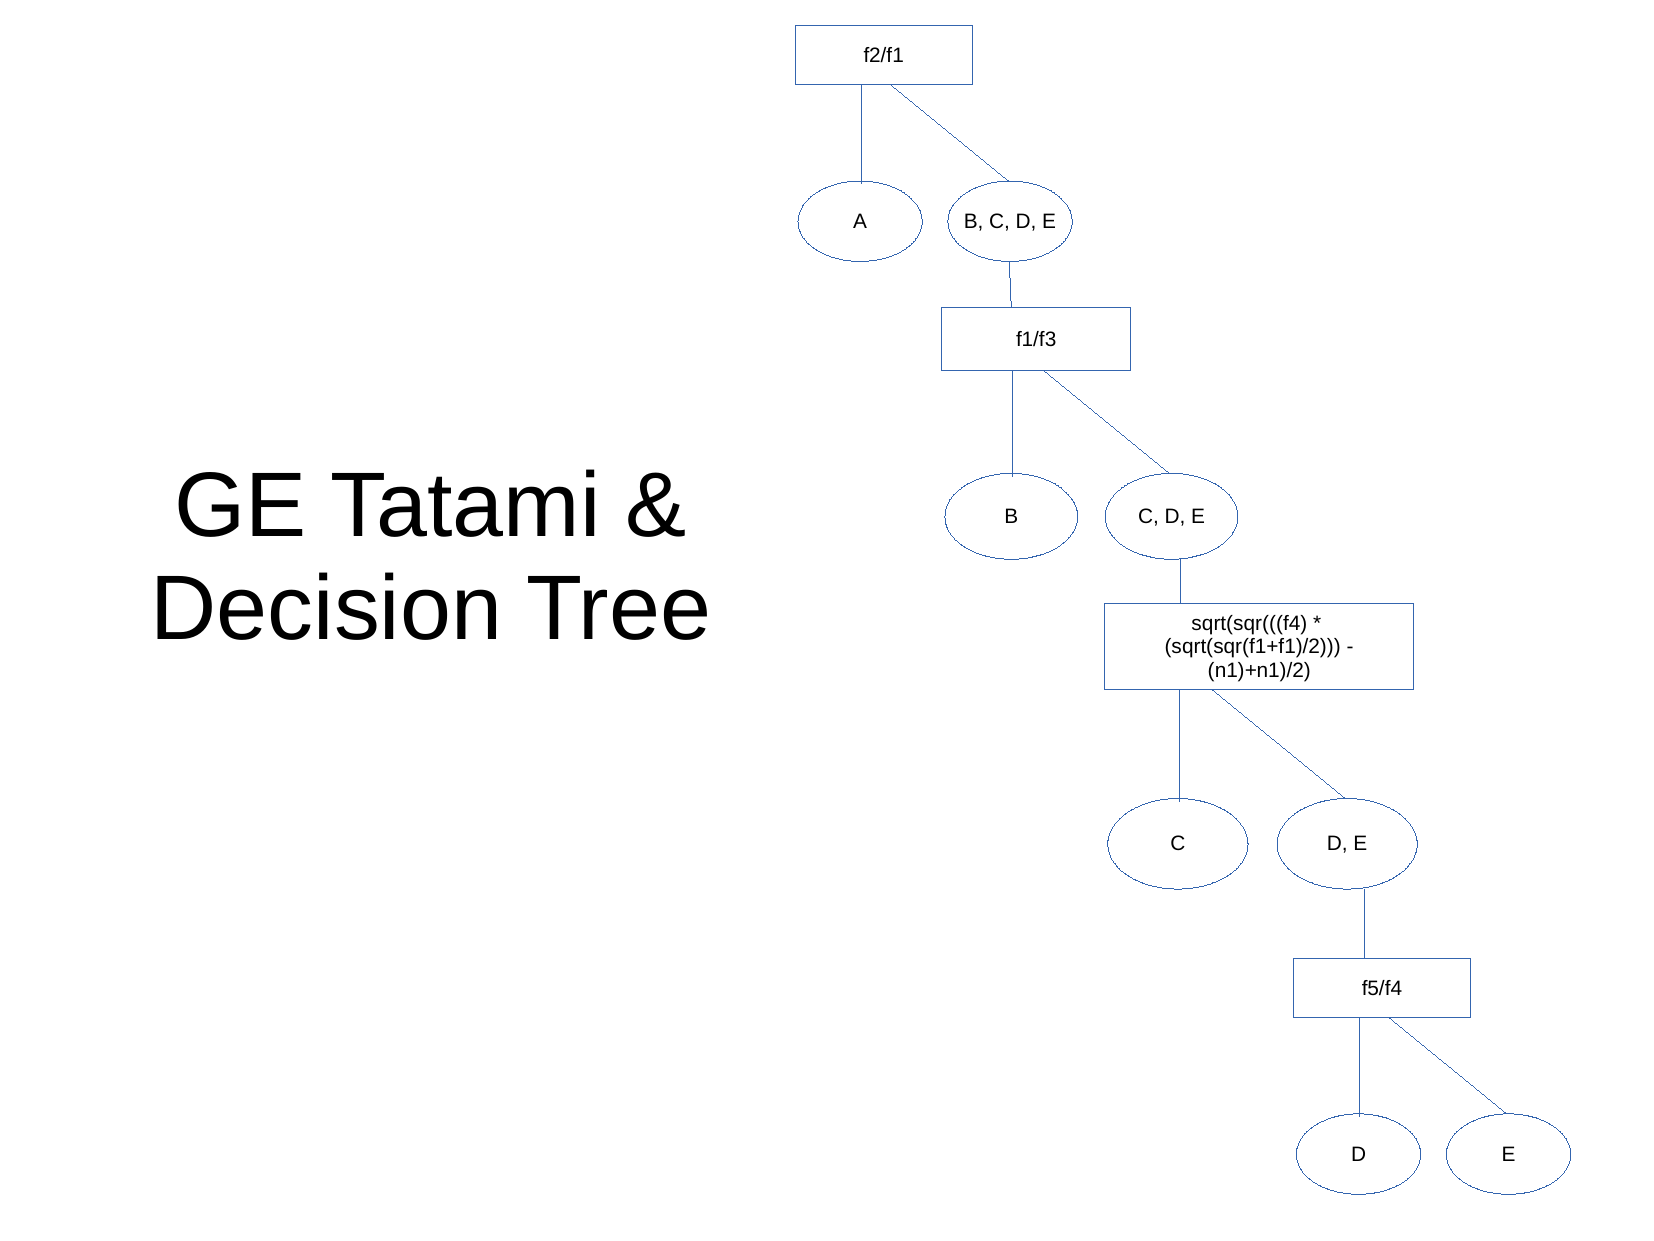

f2/f1
A
B, C, D, E
f1/f3
B
C, D, E
sqrt(sqr(((f4) *
(sqrt(sqr(f1+f1)/2))) -
(n1)+n1)/2)
C
D, E
f5/f4
D
E
# GE Tatami & Decision Tree